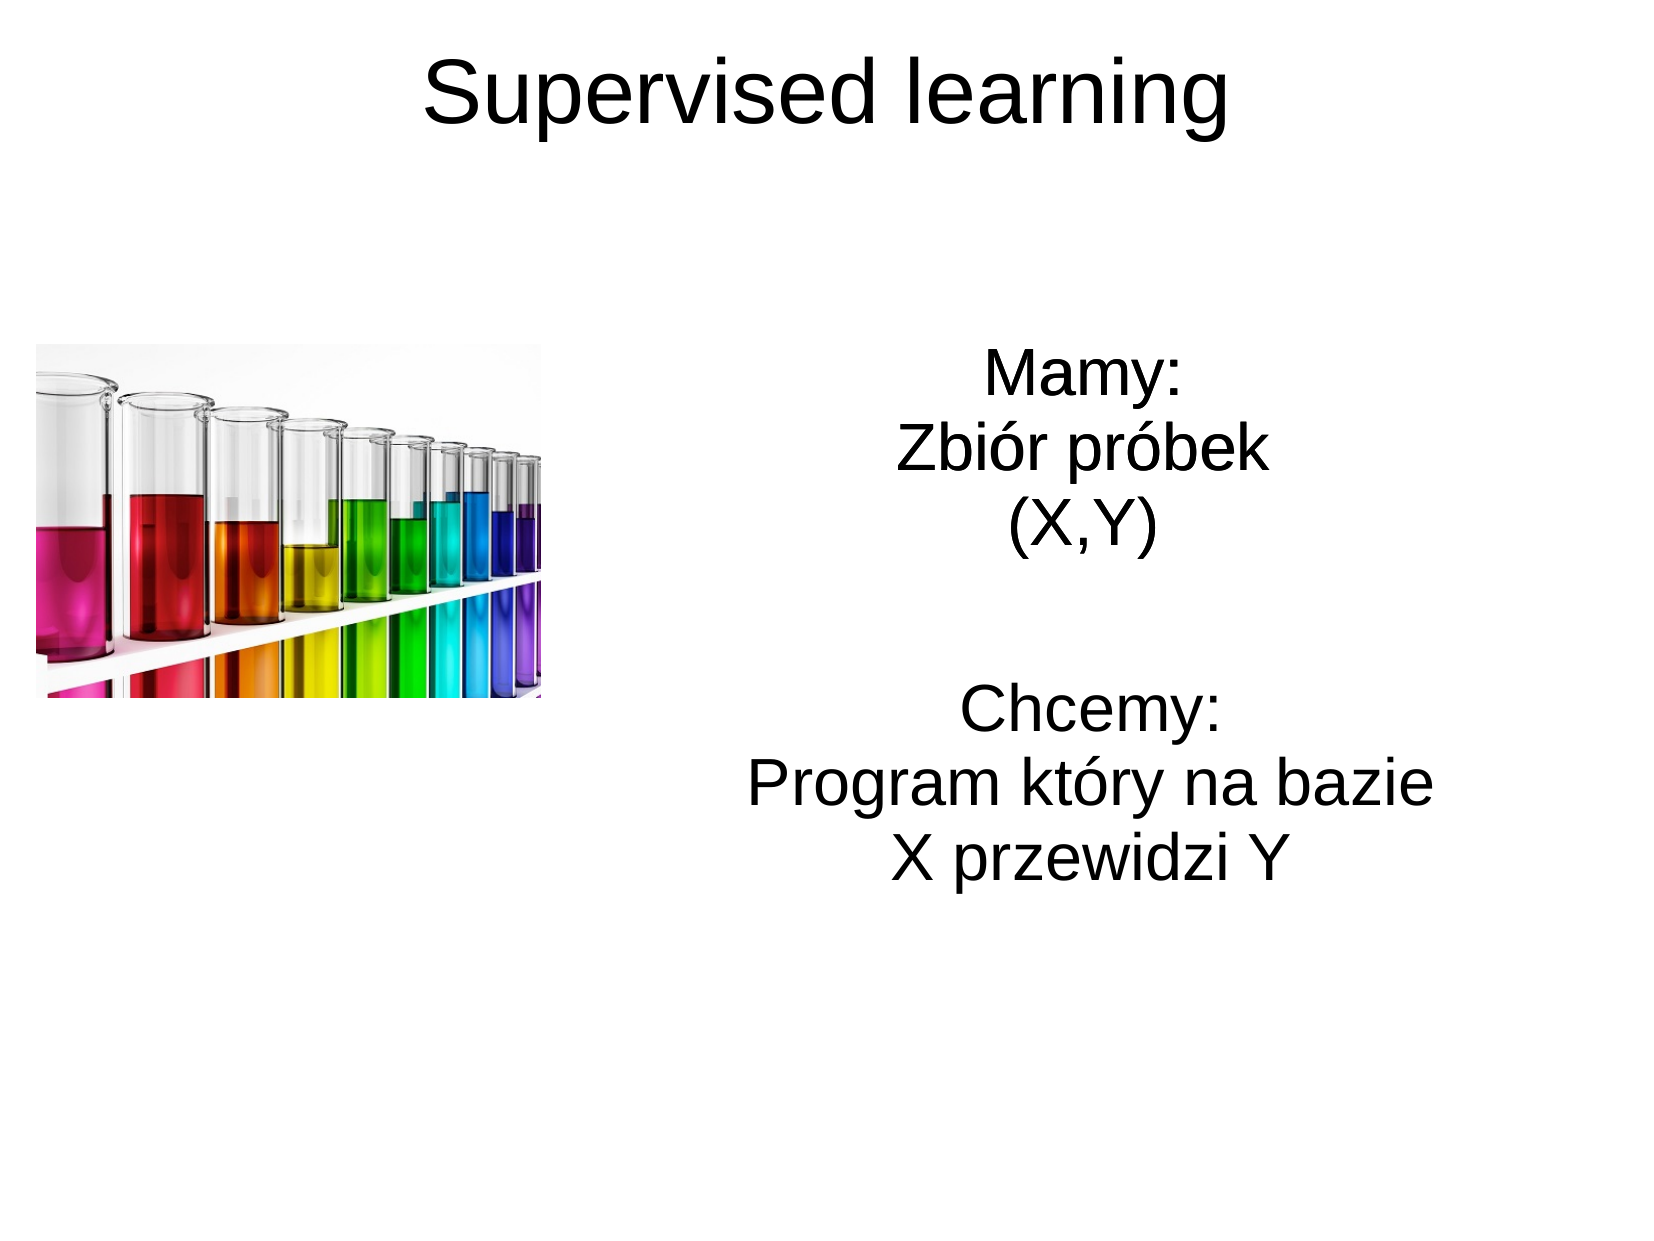

# Supervised learning
Mamy:
Zbiór próbek
(X,Y)
Mamy:
Zbiór próbek
(X,Y)
Chcemy:
Program który na bazie X przewidzi Y